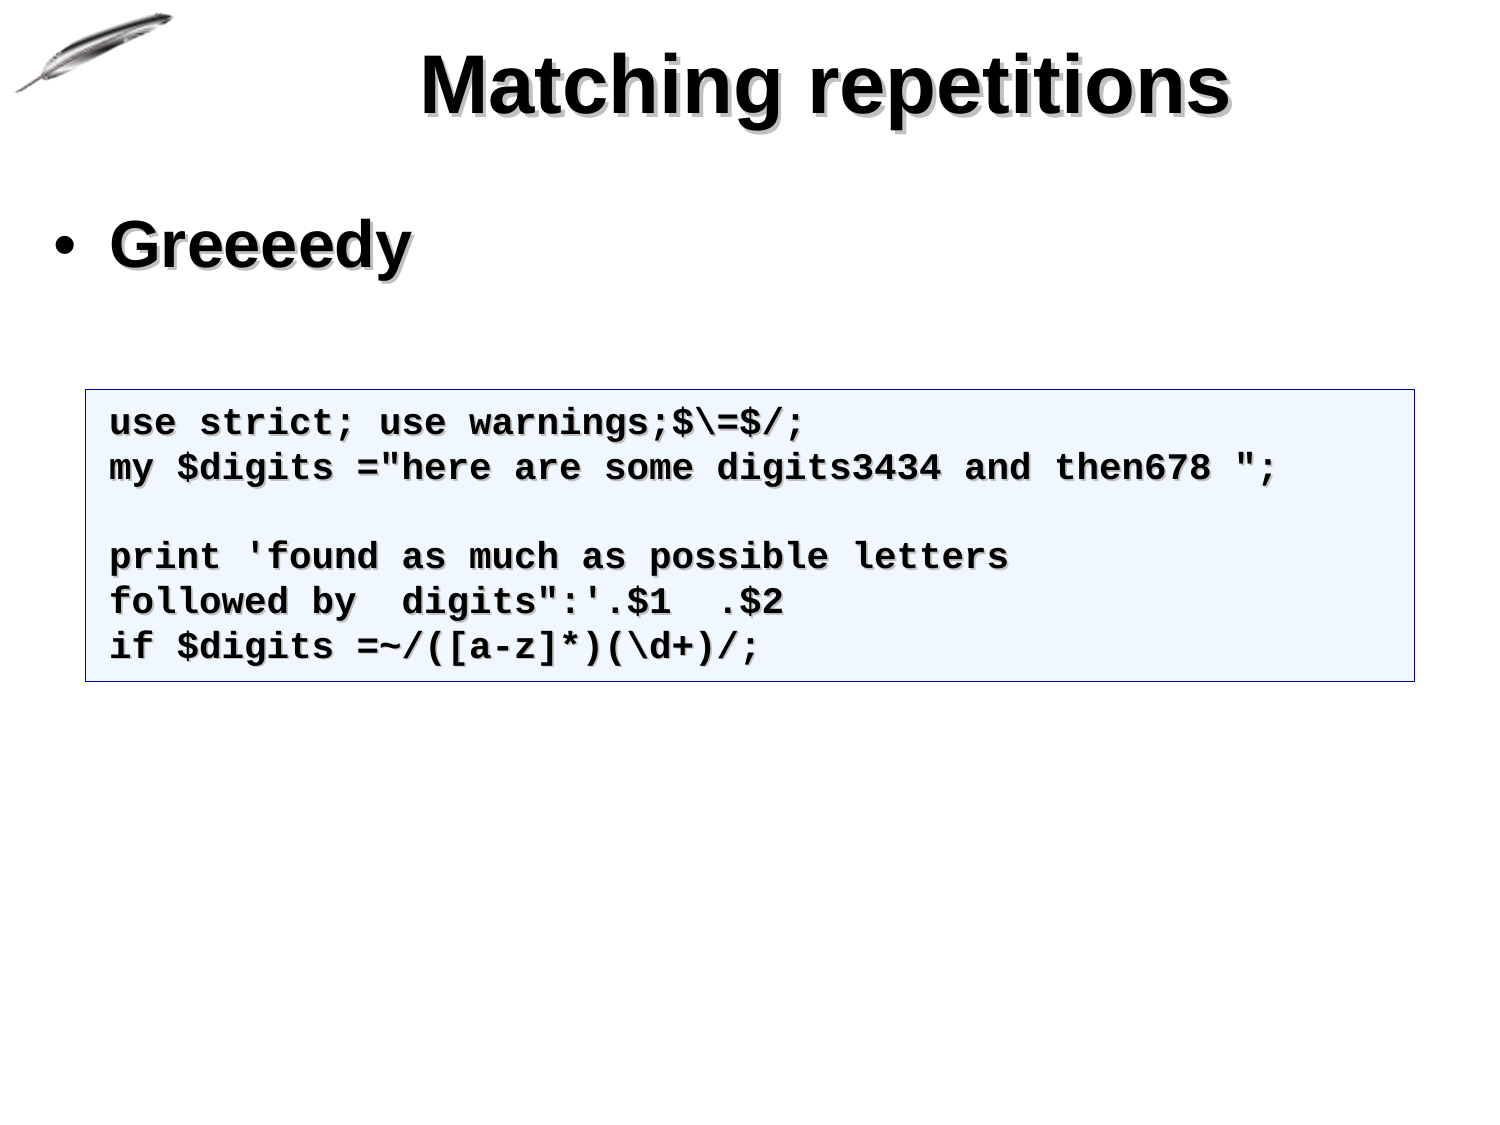

# Matching repetitions
Greeeedy
use strict; use warnings;$\=$/;
my $digits ="here are some digits3434 and then678 ";
print 'found as much as possible letters
followed by digits":'.$1 .$2
if $digits =~/([a-z]*)(\d+)/;